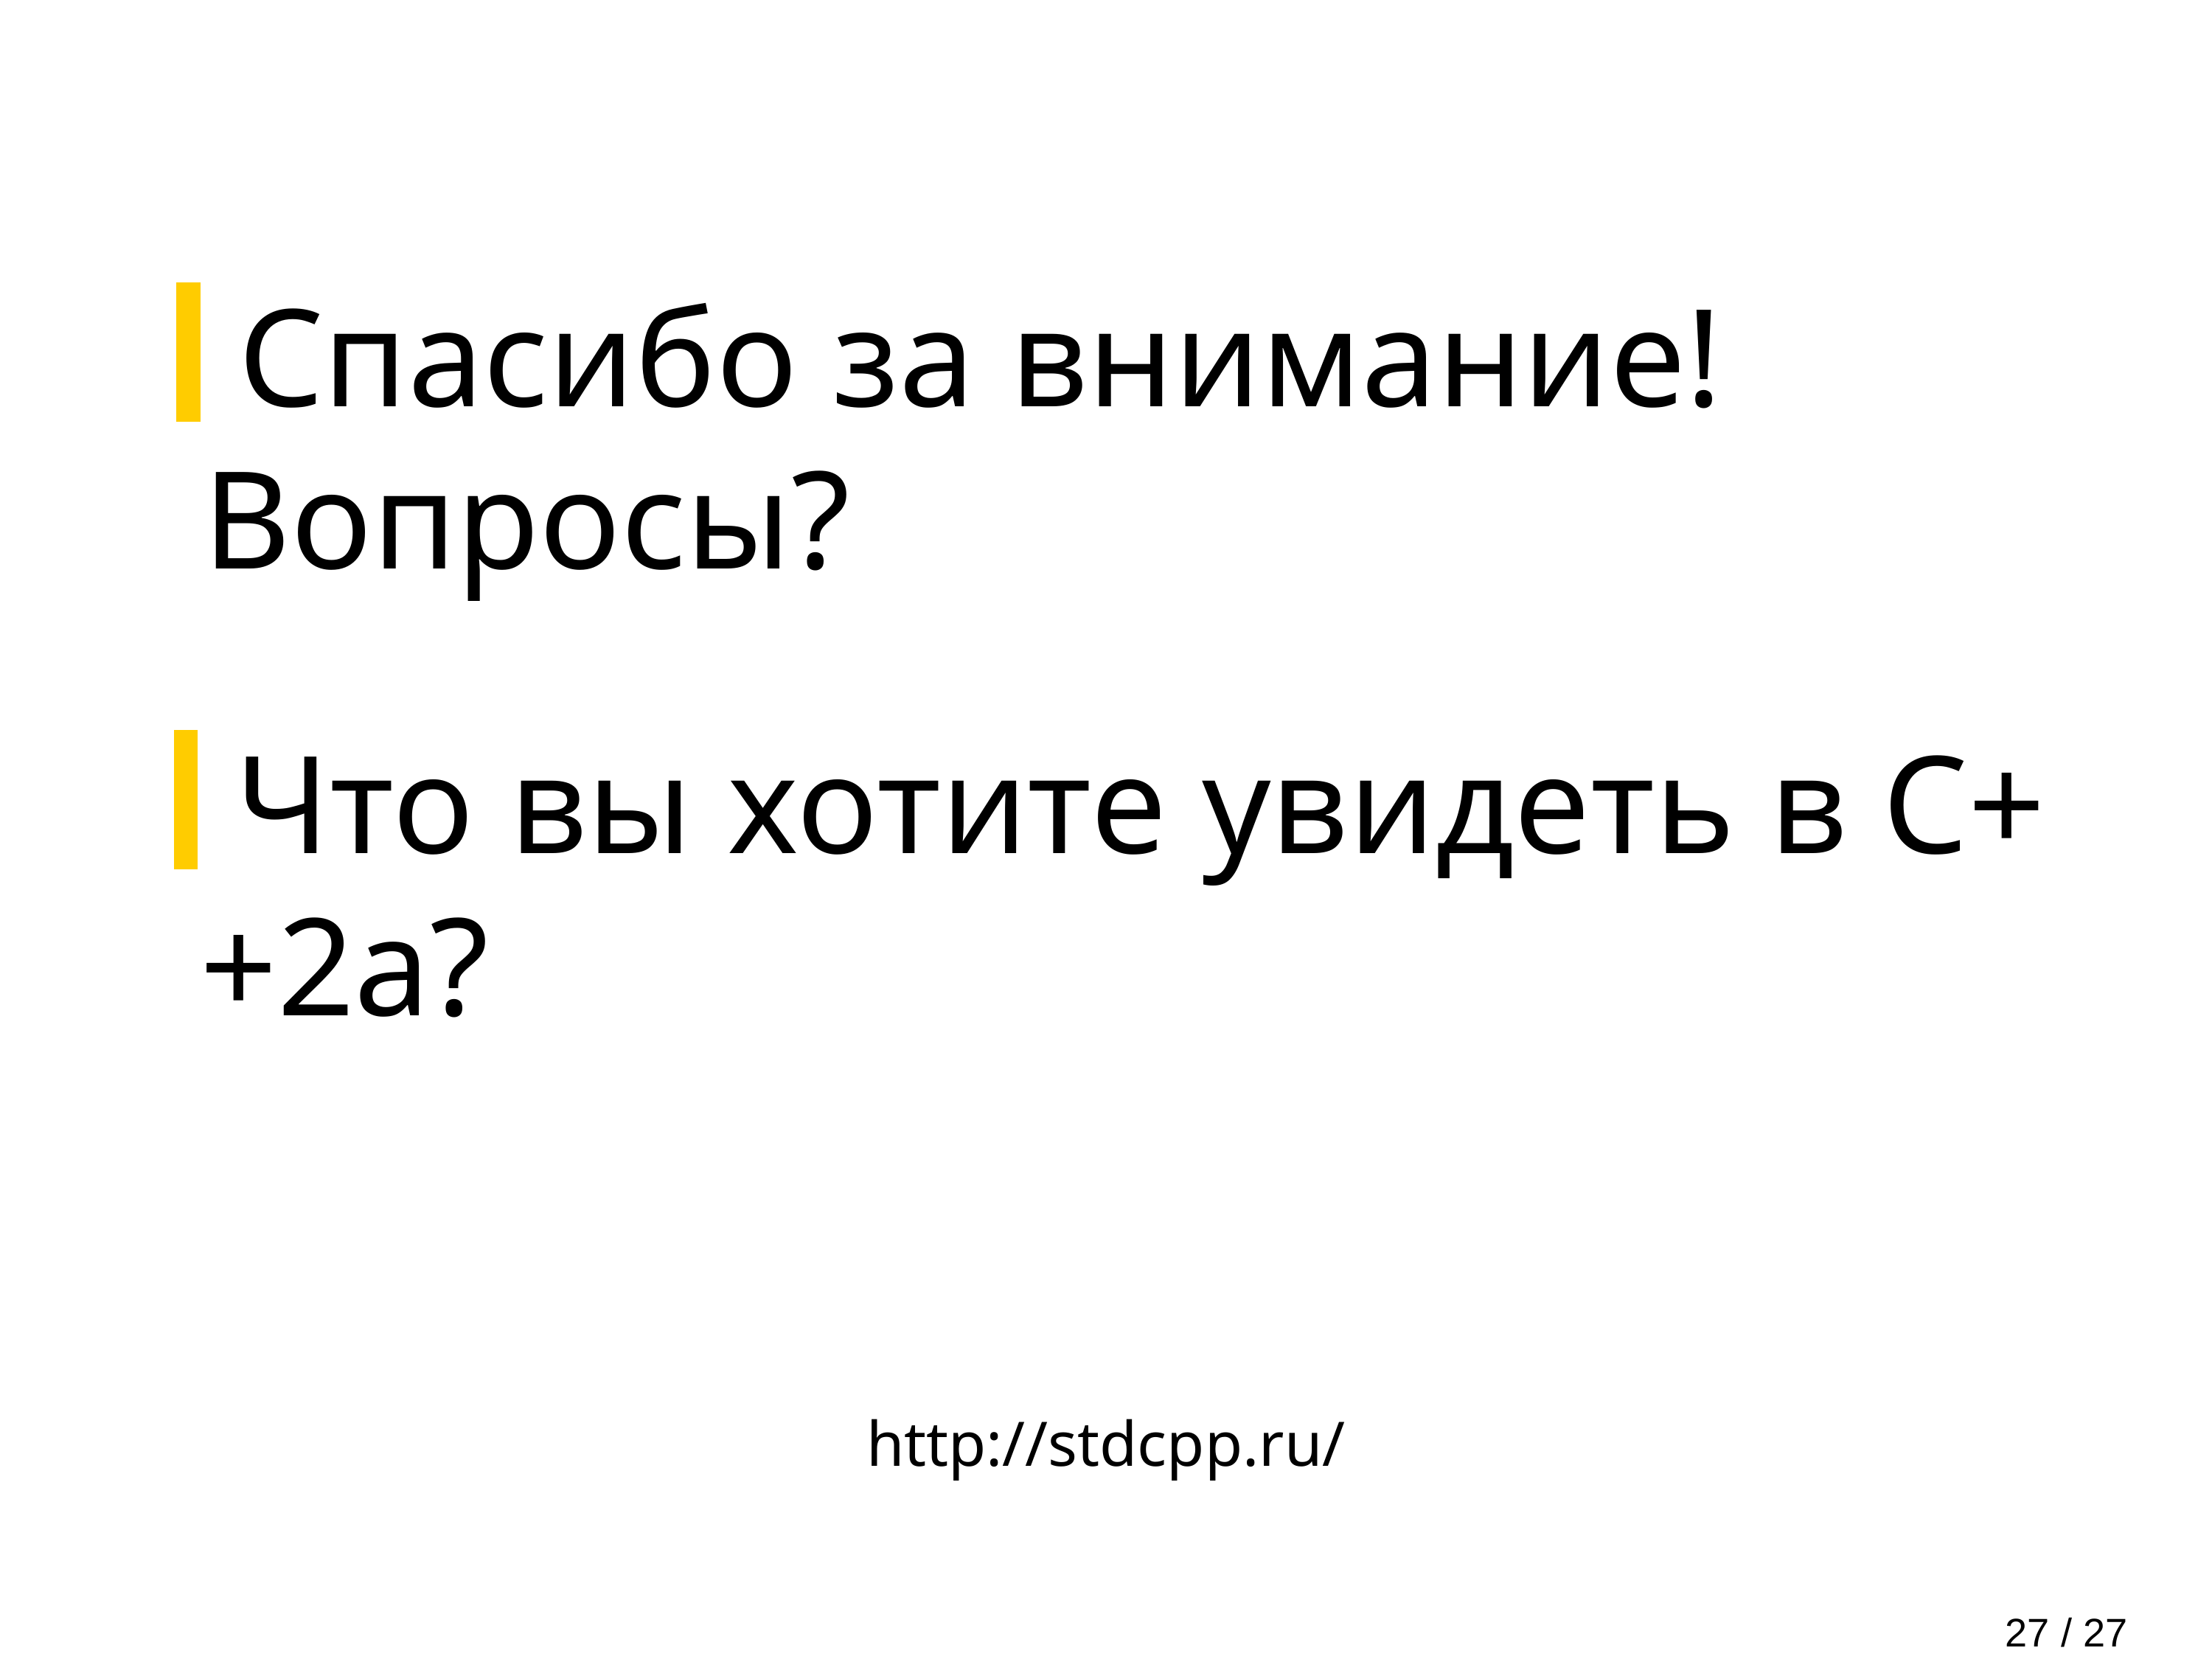

# Спасибо за внимание! Вопросы?
 Что вы хотите увидеть в C++2a?
http://stdcpp.ru/